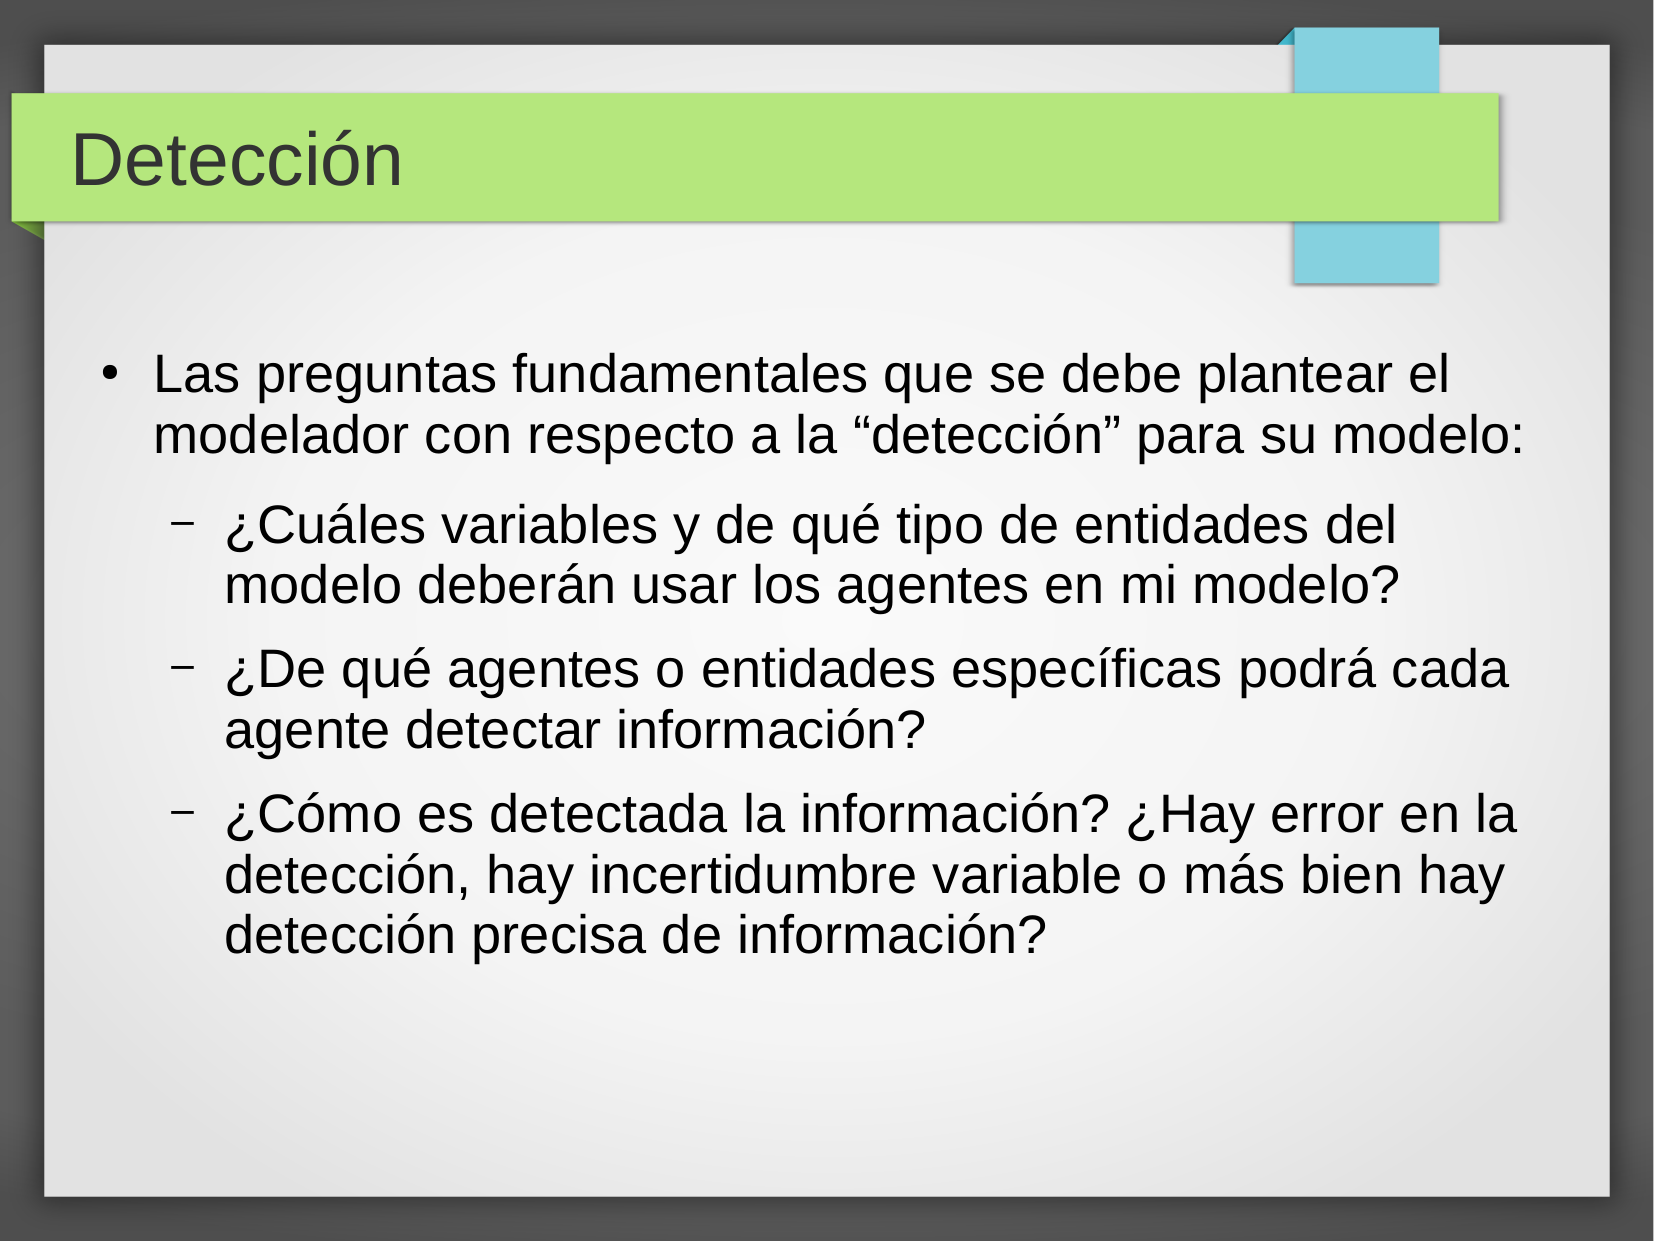

# Detección
Las preguntas fundamentales que se debe plantear el modelador con respecto a la “detección” para su modelo:
¿Cuáles variables y de qué tipo de entidades del modelo deberán usar los agentes en mi modelo?
¿De qué agentes o entidades específicas podrá cada agente detectar información?
¿Cómo es detectada la información? ¿Hay error en la detección, hay incertidumbre variable o más bien hay detección precisa de información?